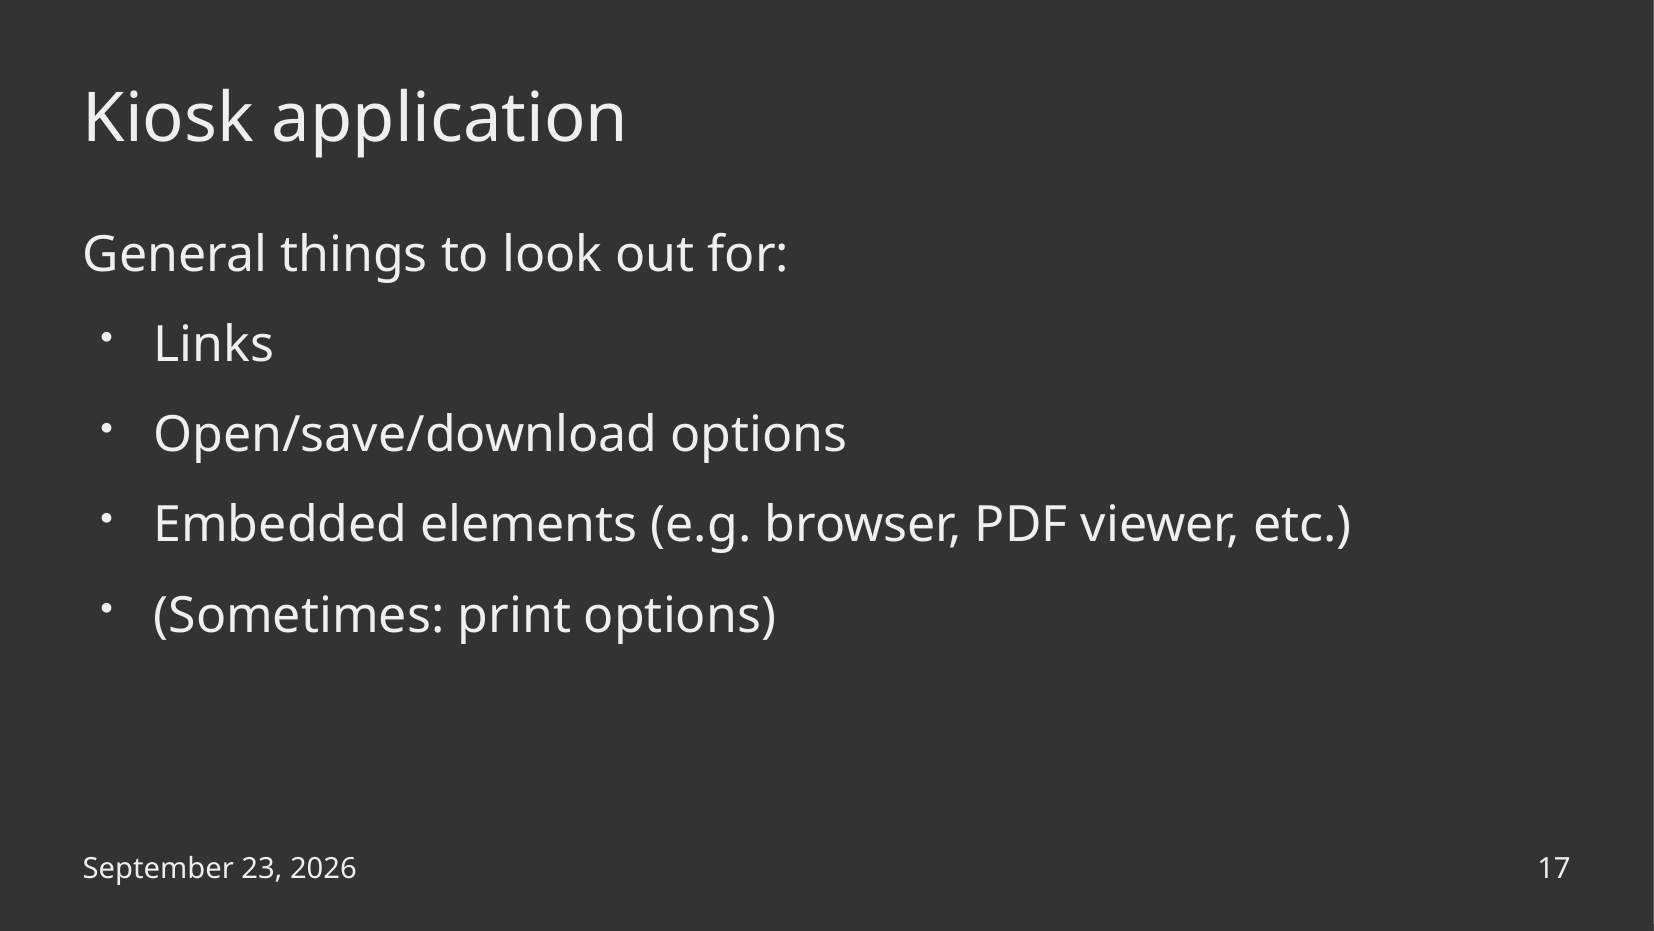

# Kiosk application
General things to look out for:
Links
Open/save/download options
Embedded elements (e.g. browser, PDF viewer, etc.)
(Sometimes: print options)
17